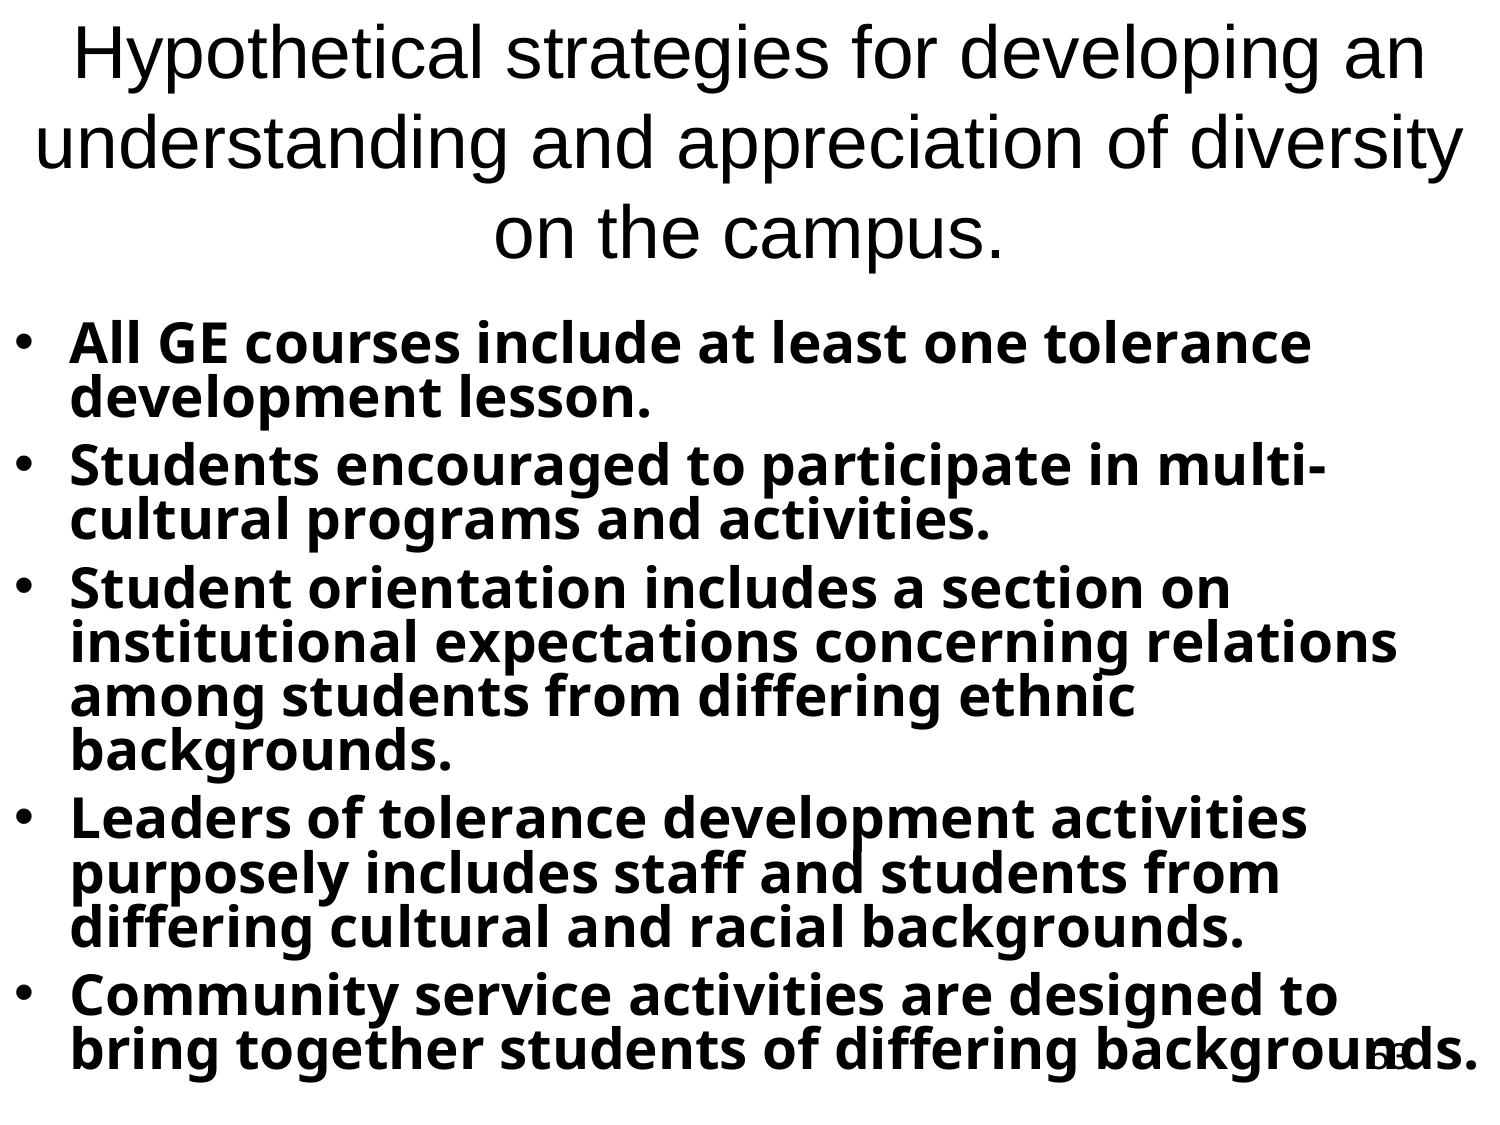

# Hypothetical strategies for developing an understanding and appreciation of diversity on the campus.
All GE courses include at least one tolerance development lesson.
Students encouraged to participate in multi-cultural programs and activities.
Student orientation includes a section on institutional expectations concerning relations among students from differing ethnic backgrounds.
Leaders of tolerance development activities purposely includes staff and students from differing cultural and racial backgrounds.
Community service activities are designed to bring together students of differing backgrounds.
53